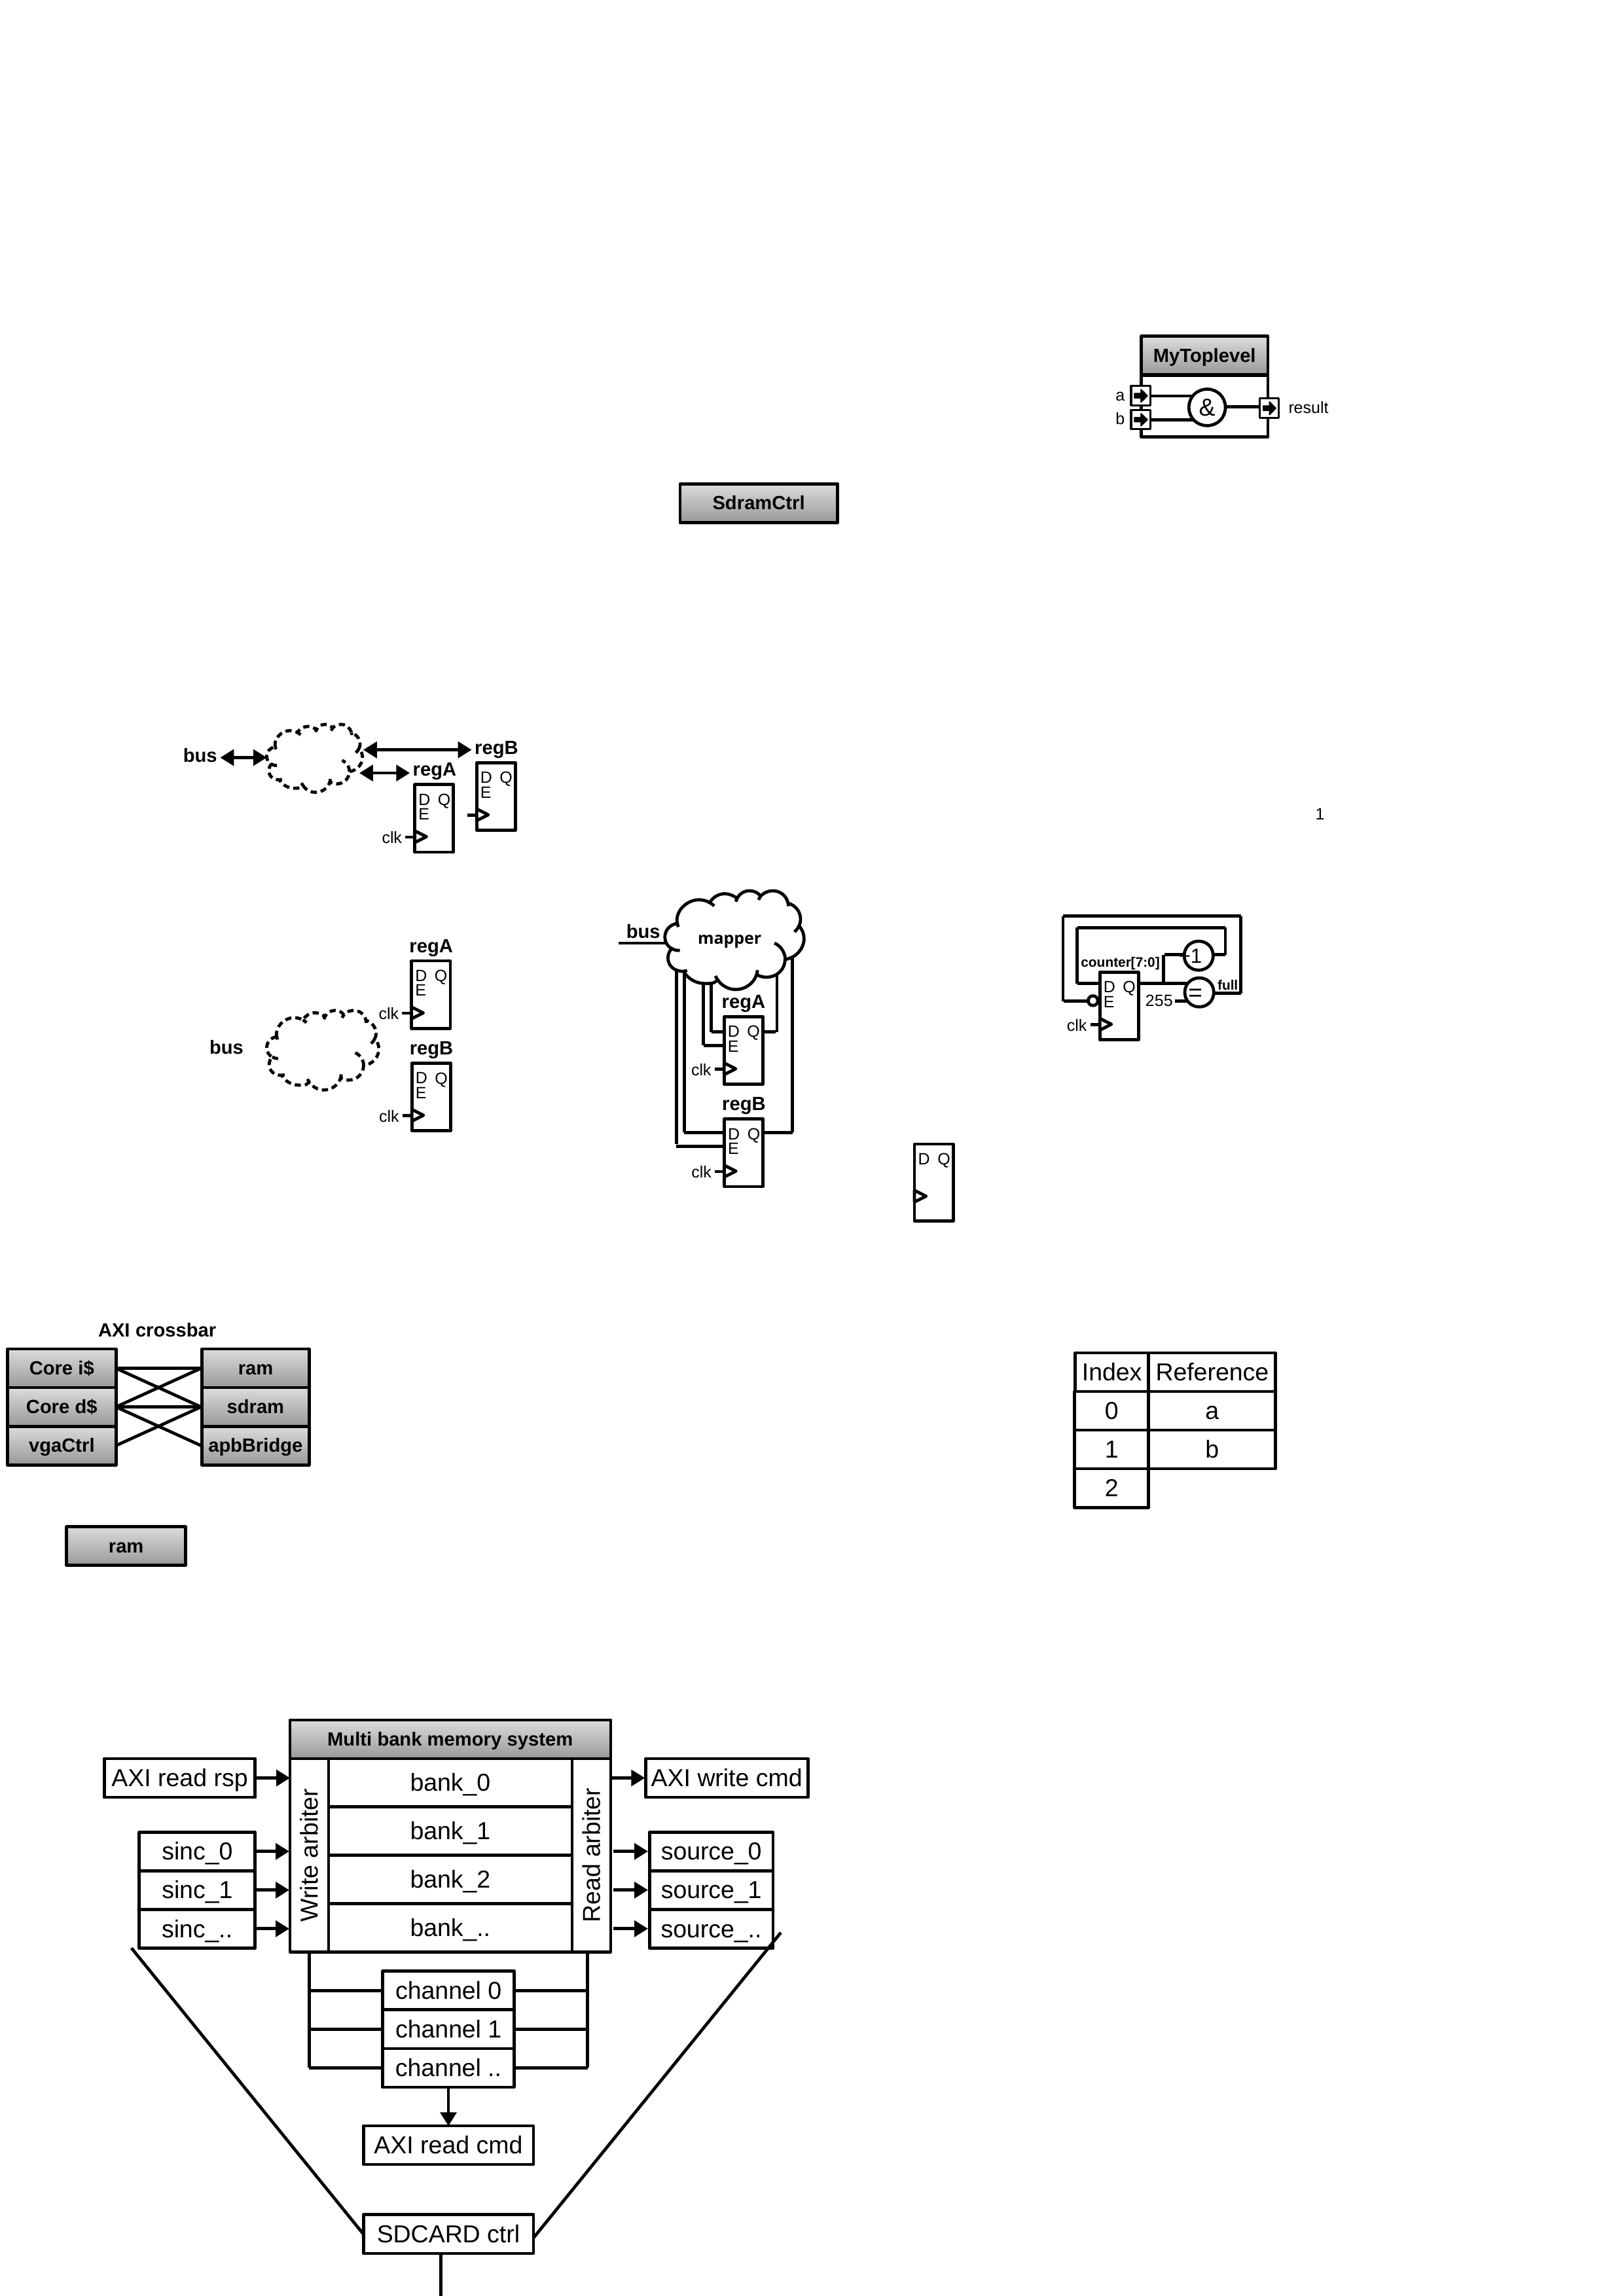

MyToplevel
a
&
result
b
SdramCtrl
regB
bus
regA
D
Q
E
D
Q
1
E
clk
mapper
bus
regA
+1
counter[7:0]
D
Q
full
D
Q
E
=
regA
255
E
clk
clk
D
Q
bus
regB
E
clk
D
Q
E
regB
clk
D
Q
E
D
Q
clk
AXI crossbar
Core i$
ram
Index
Reference
Core d$
sdram
0
a
vgaCtrl
apbBridge
1
b
2
ram
Multi bank memory system
AXI read rsp
AXI read rsp
bank_0
bank_0
AXI write cmd
bank_1
bank_1
sinc_0
source_0
Write arbiter
Read arbiter
bank_2
bank_2
sinc_1
source_1
bank_..
bank_..
sinc_..
source_..
channel 0
channel 1
channel ..
AXI read cmd
SDCARD ctrl